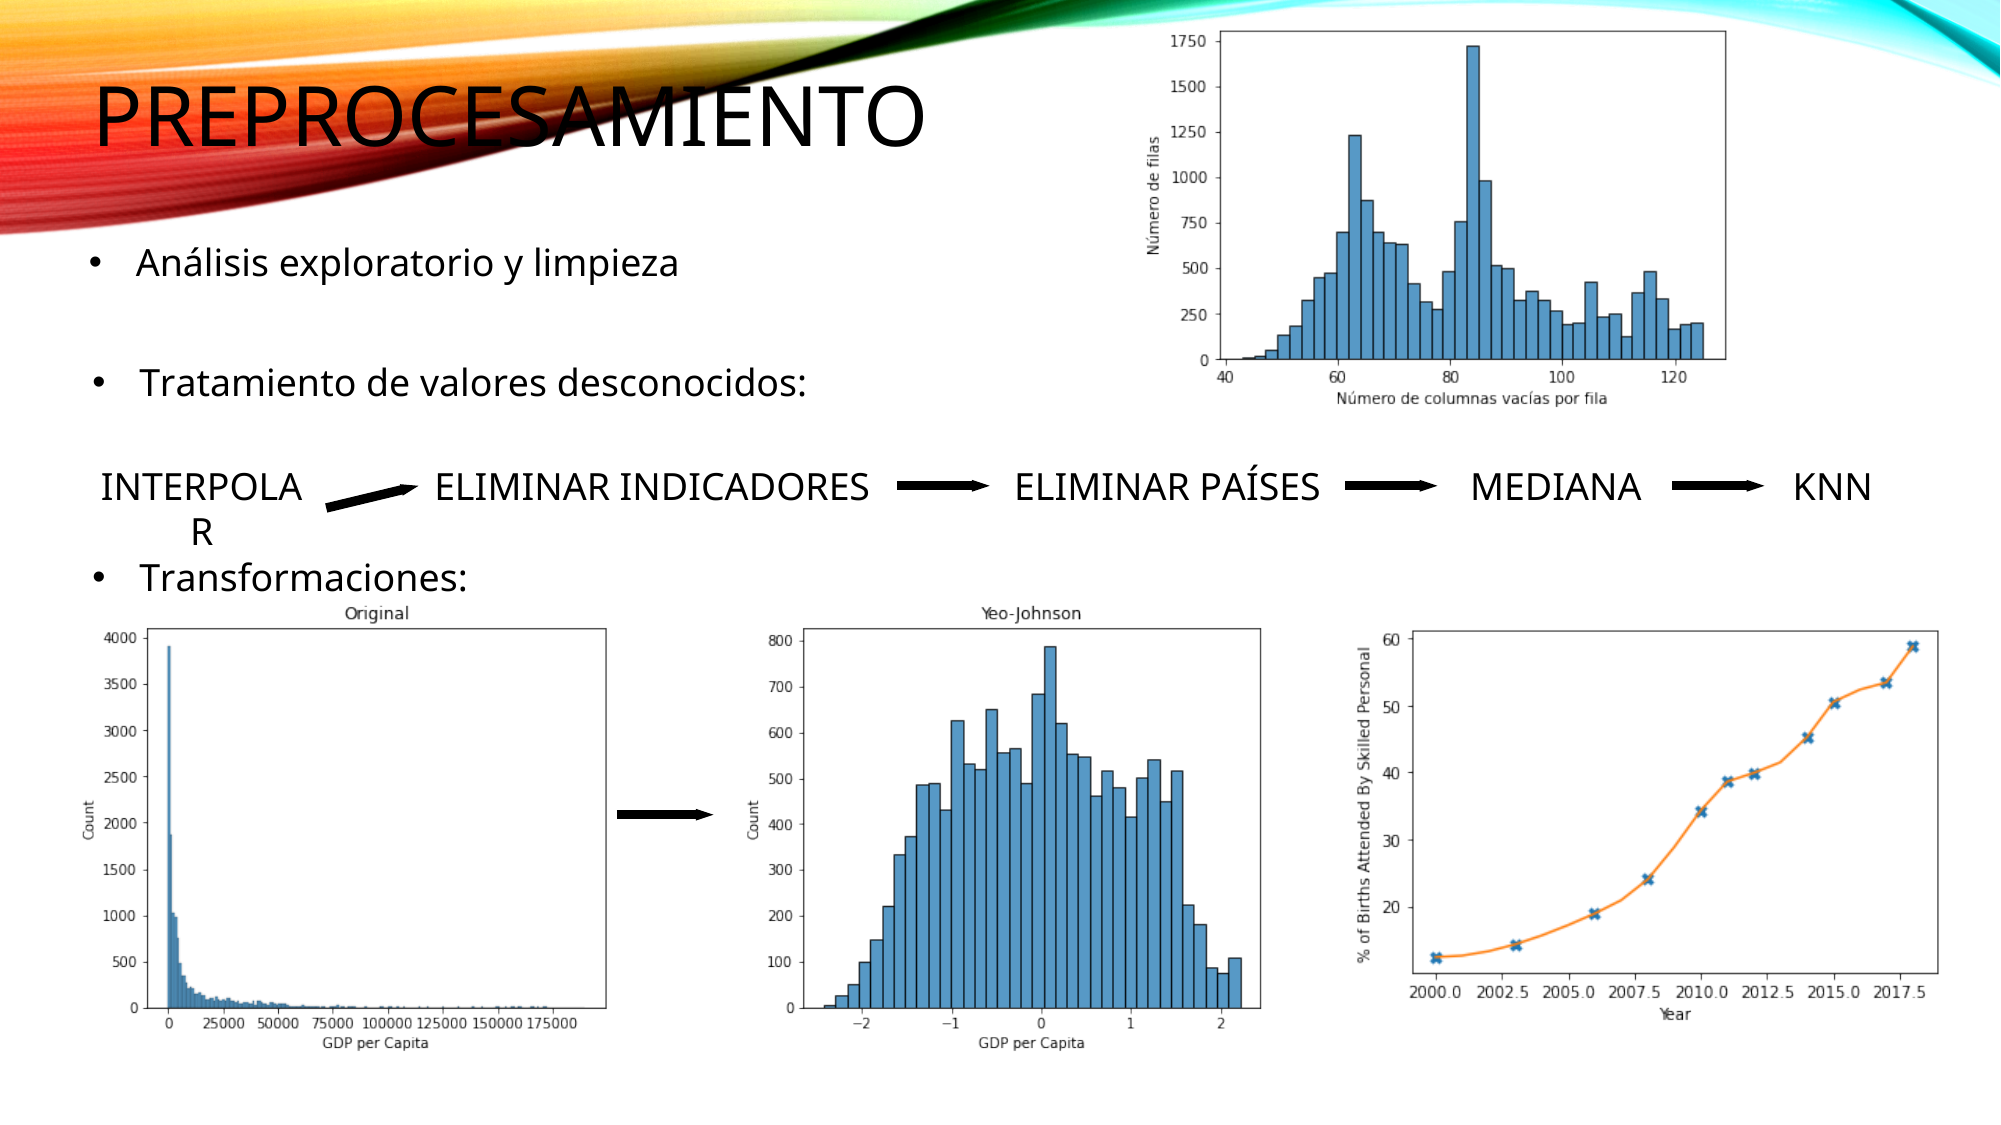

# preprocesamiento
Análisis exploratorio y limpieza
Tratamiento de valores desconocidos:
INTERPOLAR
ELIMINAR INDICADORES
ELIMINAR PAÍSES
MEDIANA
KNN
Transformaciones: